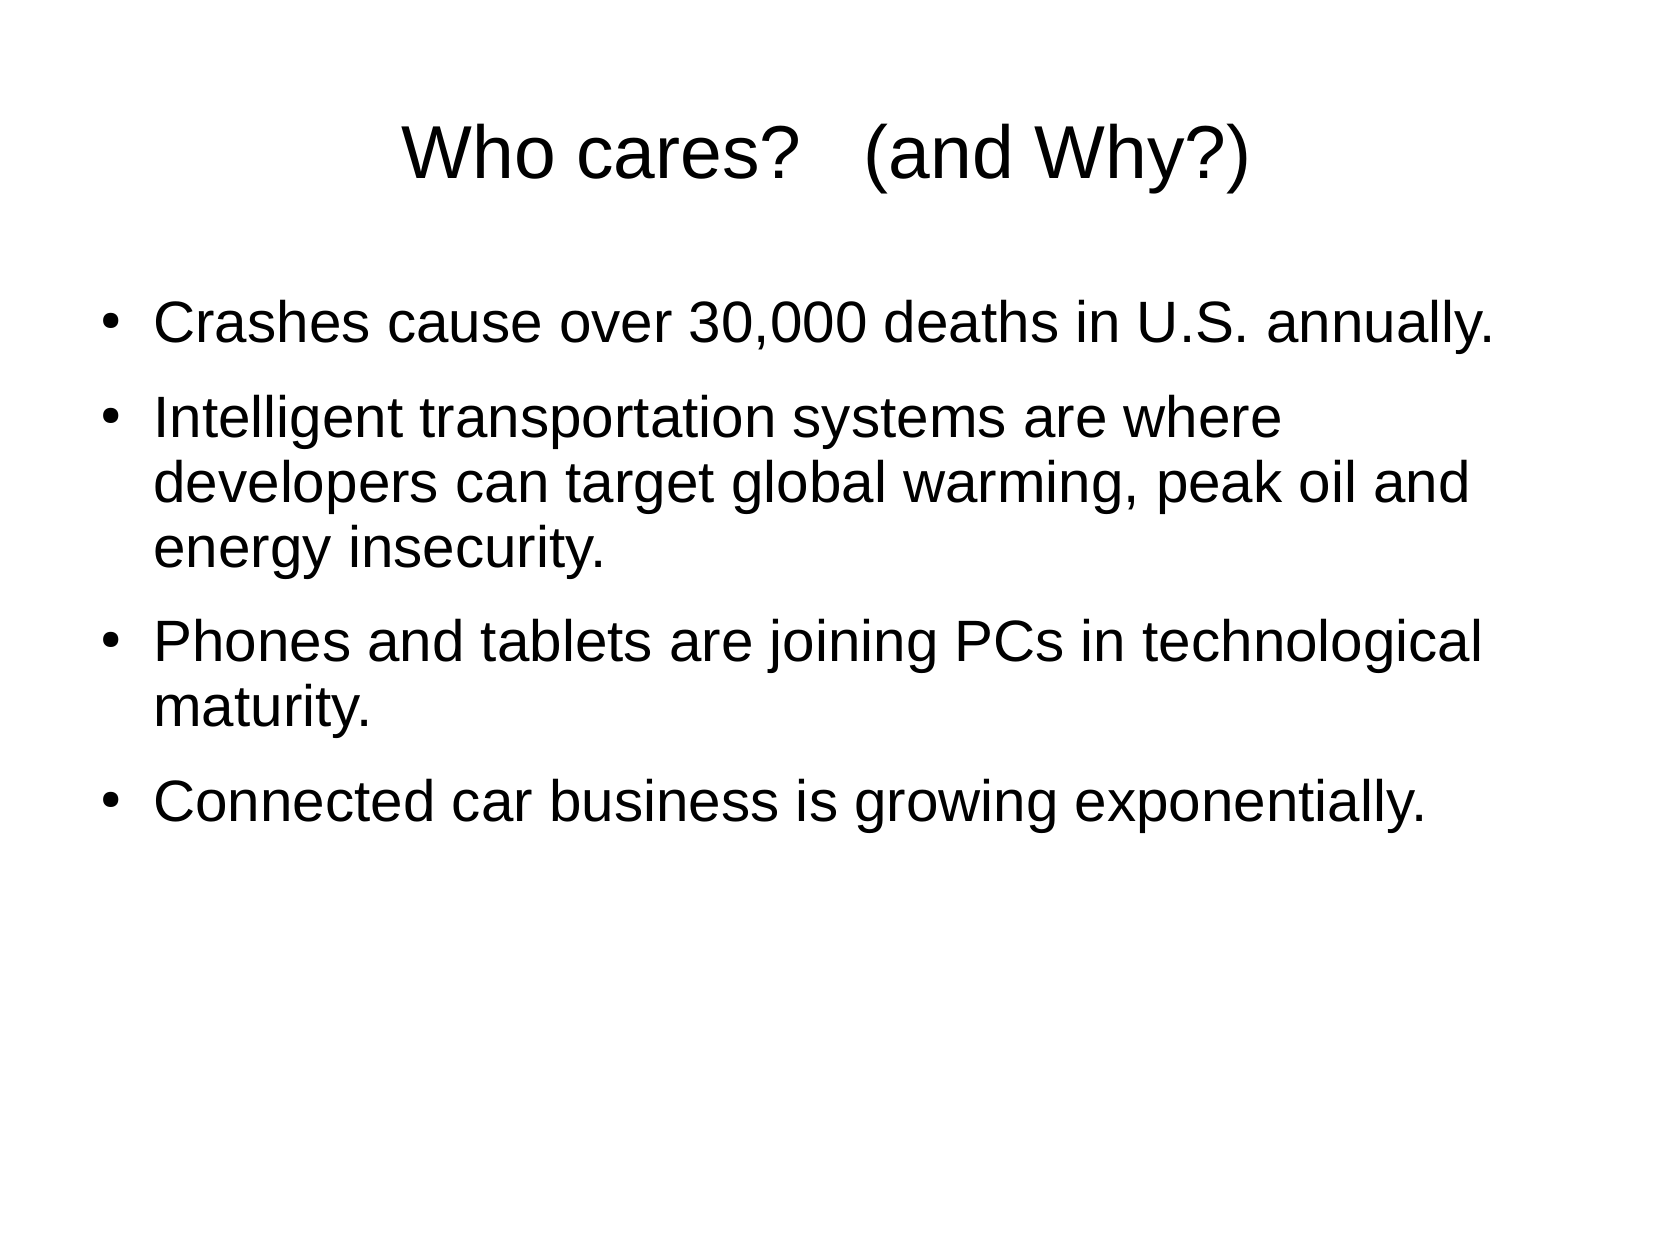

# Who cares? (and Why?)
Crashes cause over 30,000 deaths in U.S. annually.
Intelligent transportation systems are where developers can target global warming, peak oil and energy insecurity.
Phones and tablets are joining PCs in technological maturity.
Connected car business is growing exponentially.